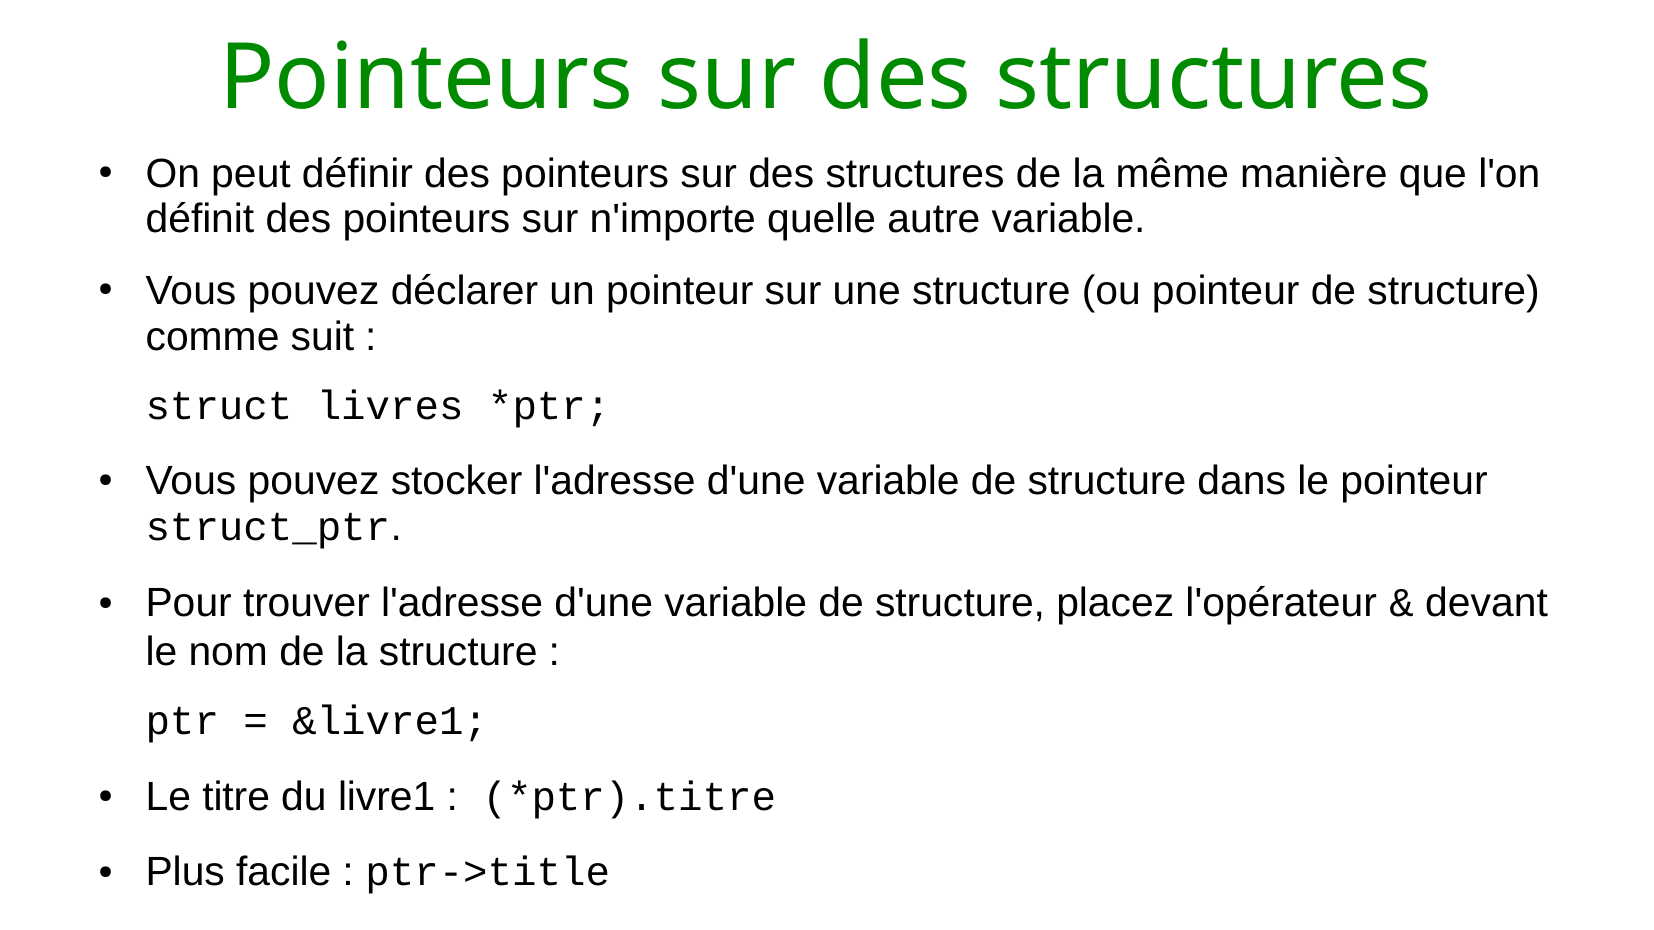

# Pointeurs sur des structures
On peut définir des pointeurs sur des structures de la même manière que l'on définit des pointeurs sur n'importe quelle autre variable.
Vous pouvez déclarer un pointeur sur une structure (ou pointeur de structure) comme suit :
struct livres *ptr;
Vous pouvez stocker l'adresse d'une variable de structure dans le pointeur struct_ptr.
Pour trouver l'adresse d'une variable de structure, placez l'opérateur & devant le nom de la structure :
ptr = &livre1;
Le titre du livre1 : (*ptr).titre
Plus facile : ptr->title